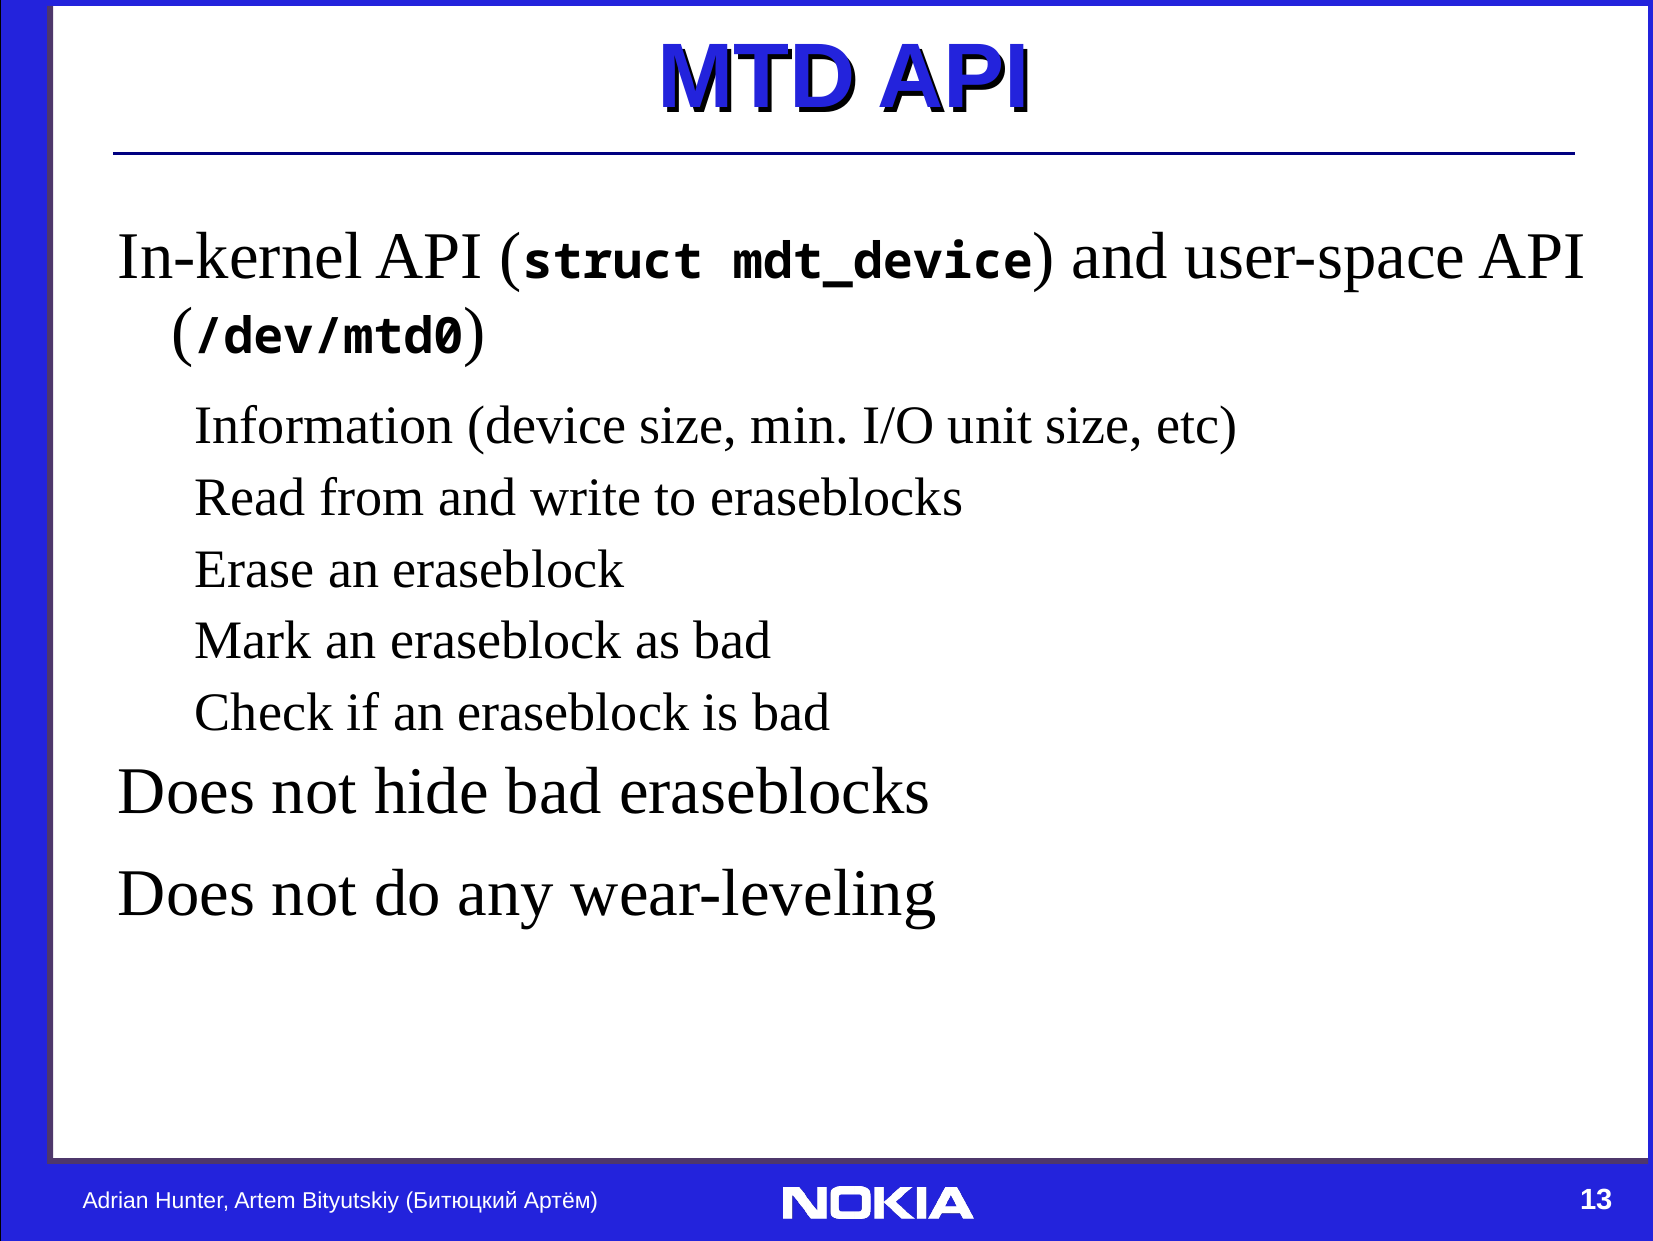

# MTD API
In-kernel API (struct mdt_device) and user-space API (/dev/mtd0)
Information (device size, min. I/O unit size, etc)
Read from and write to eraseblocks
Erase an eraseblock
Mark an eraseblock as bad
Check if an eraseblock is bad
Does not hide bad eraseblocks
Does not do any wear-leveling
13